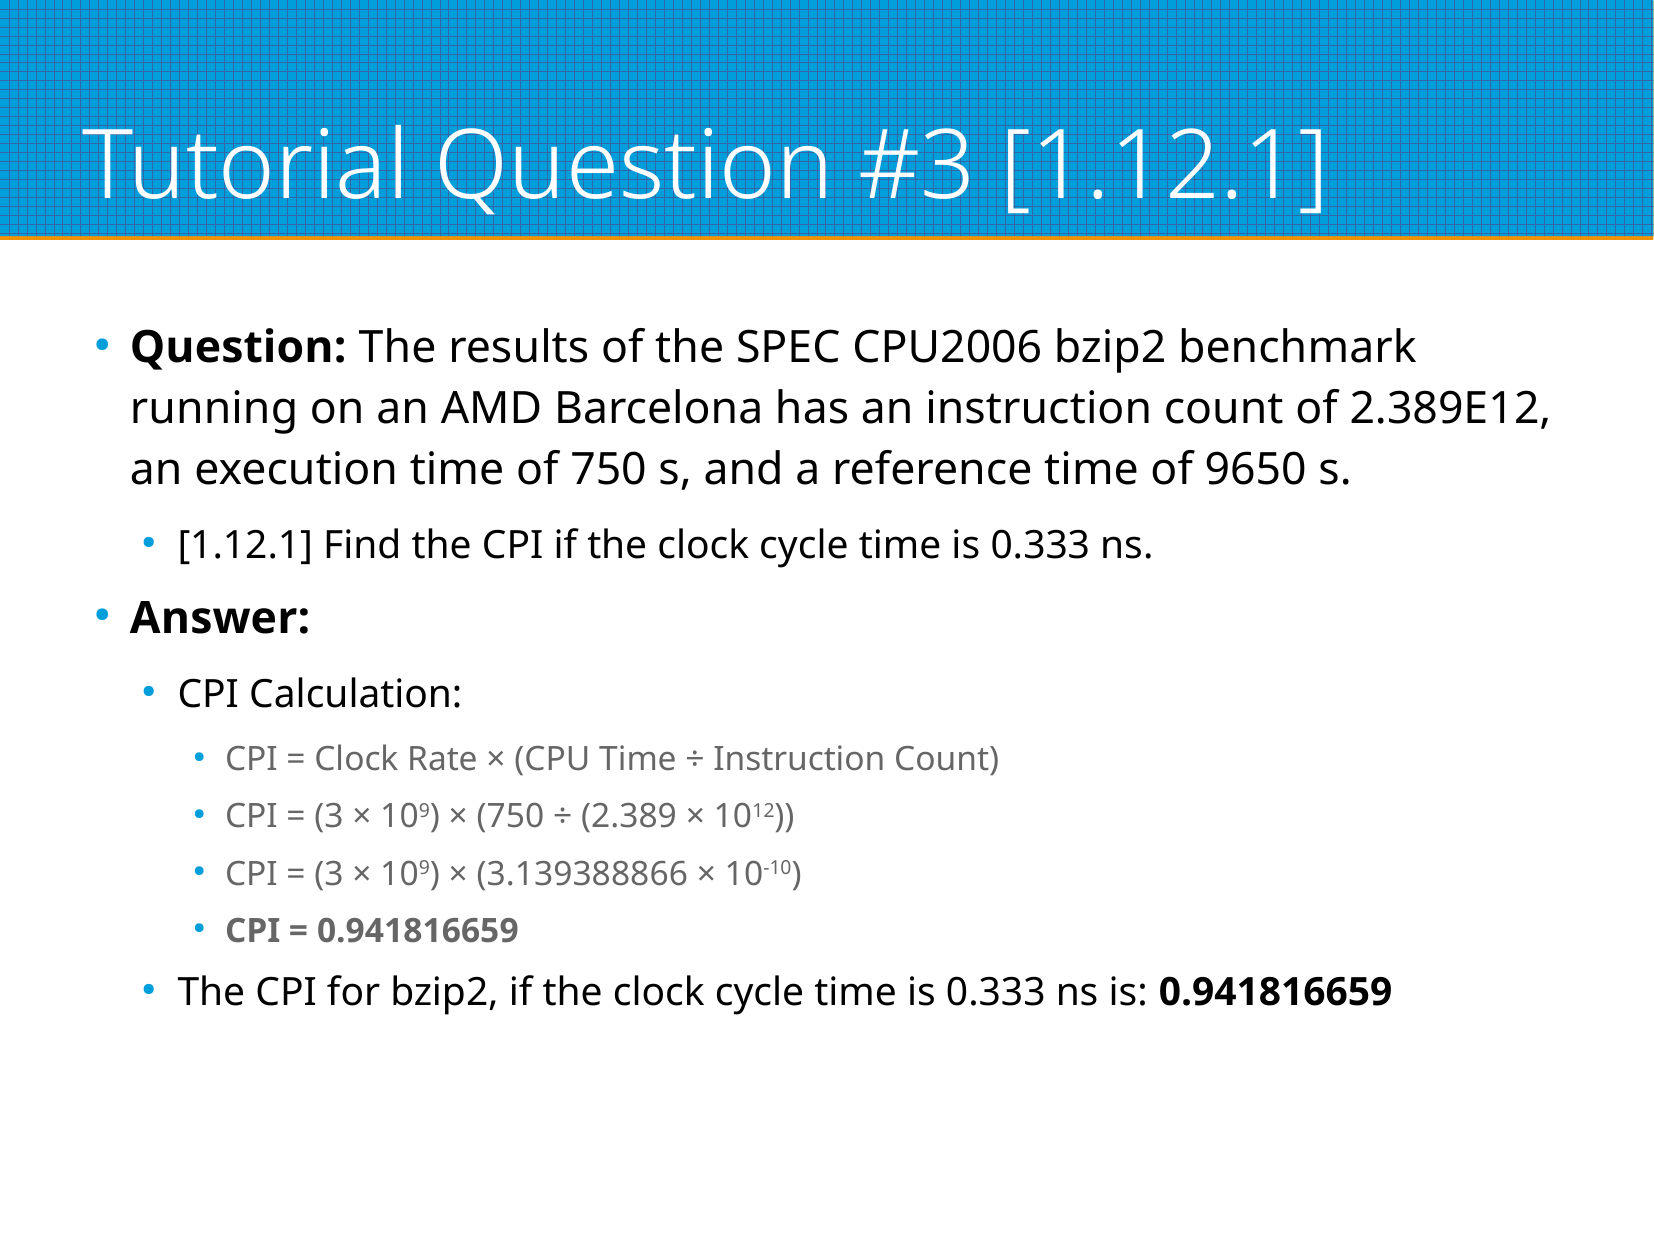

# Tutorial Question #3 [1.12.1]
Question: The results of the SPEC CPU2006 bzip2 benchmark running on an AMD Barcelona has an instruction count of 2.389E12, an execution time of 750 s, and a reference time of 9650 s.
[1.12.1] Find the CPI if the clock cycle time is 0.333 ns.
Answer:
CPI Calculation:
CPI = Clock Rate × (CPU Time ÷ Instruction Count)
CPI = (3 × 109) × (750 ÷ (2.389 × 1012))
CPI = (3 × 109) × (3.139388866 × 10-10)
CPI = 0.941816659
The CPI for bzip2, if the clock cycle time is 0.333 ns is: 0.941816659